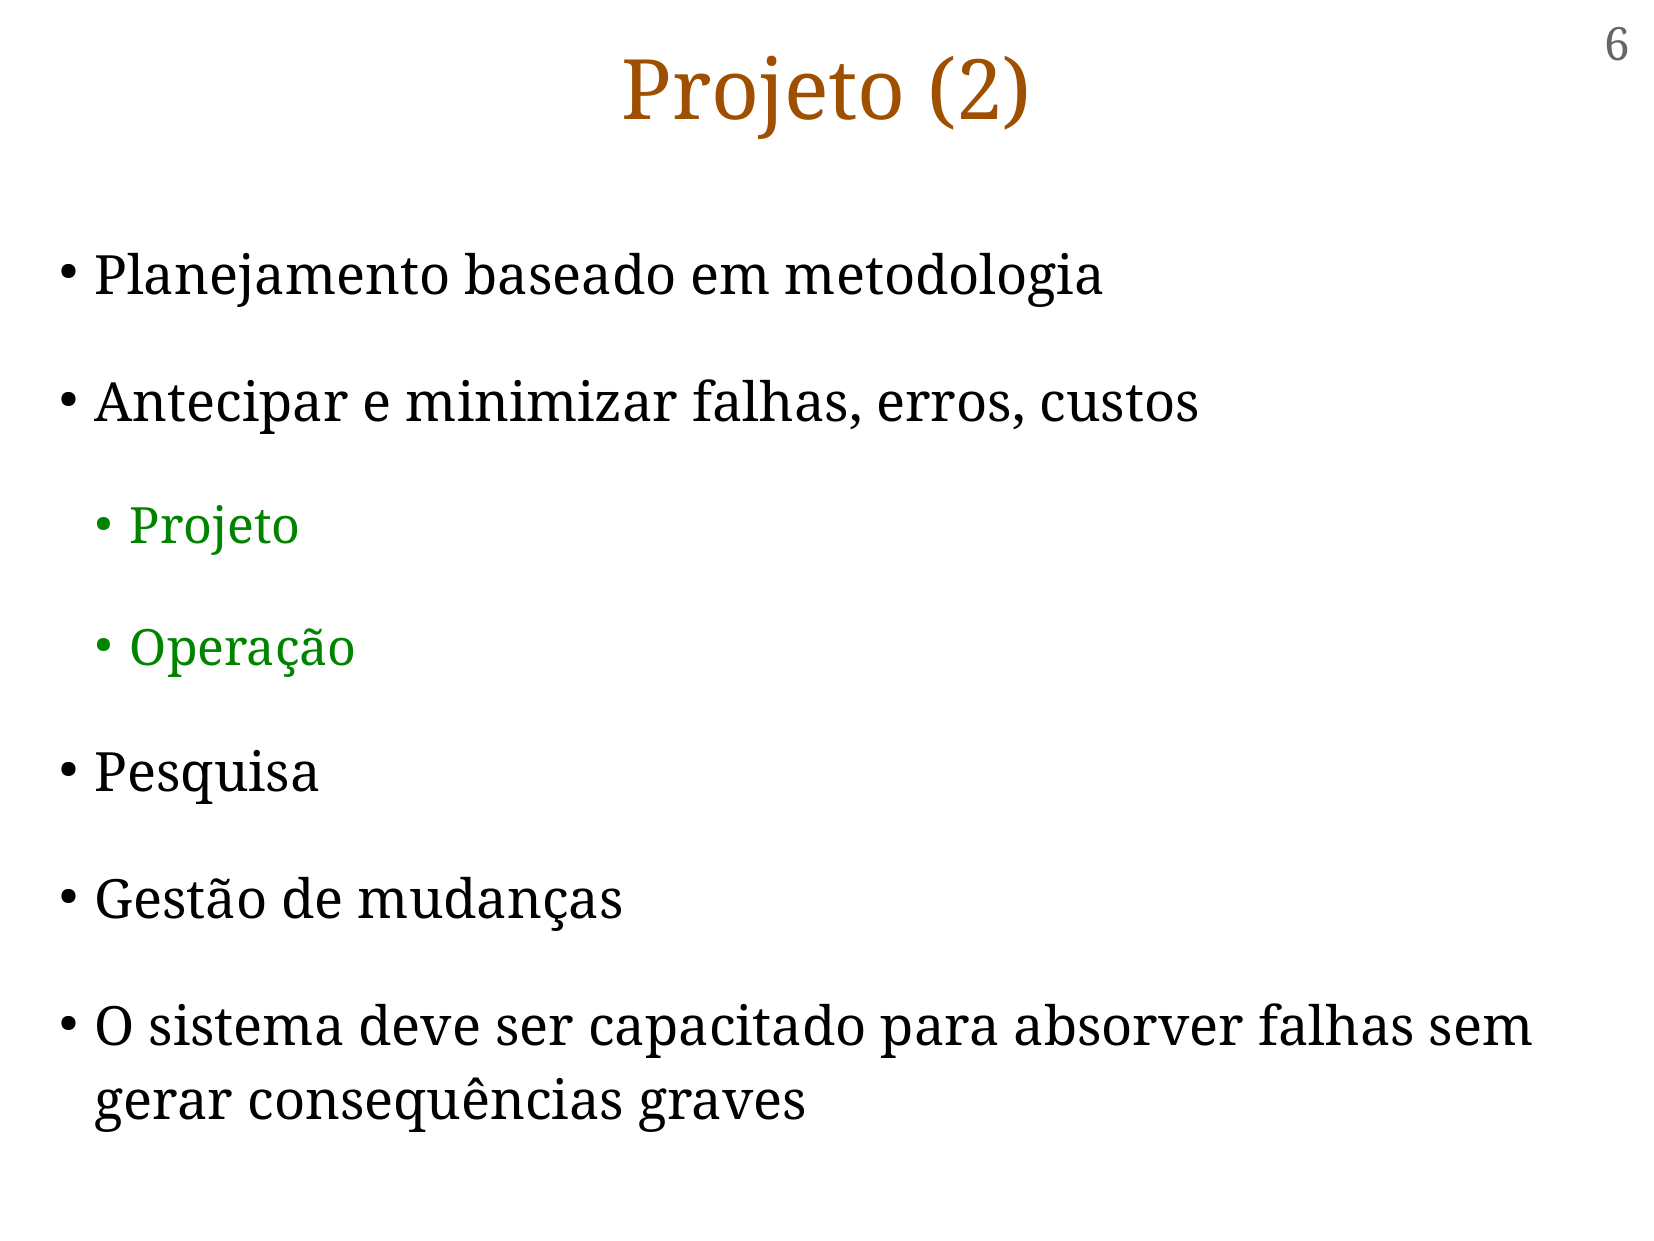

6
# Projeto (2)
Planejamento baseado em metodologia
Antecipar e minimizar falhas, erros, custos
Projeto
Operação
Pesquisa
Gestão de mudanças
O sistema deve ser capacitado para absorver falhas sem gerar consequências graves